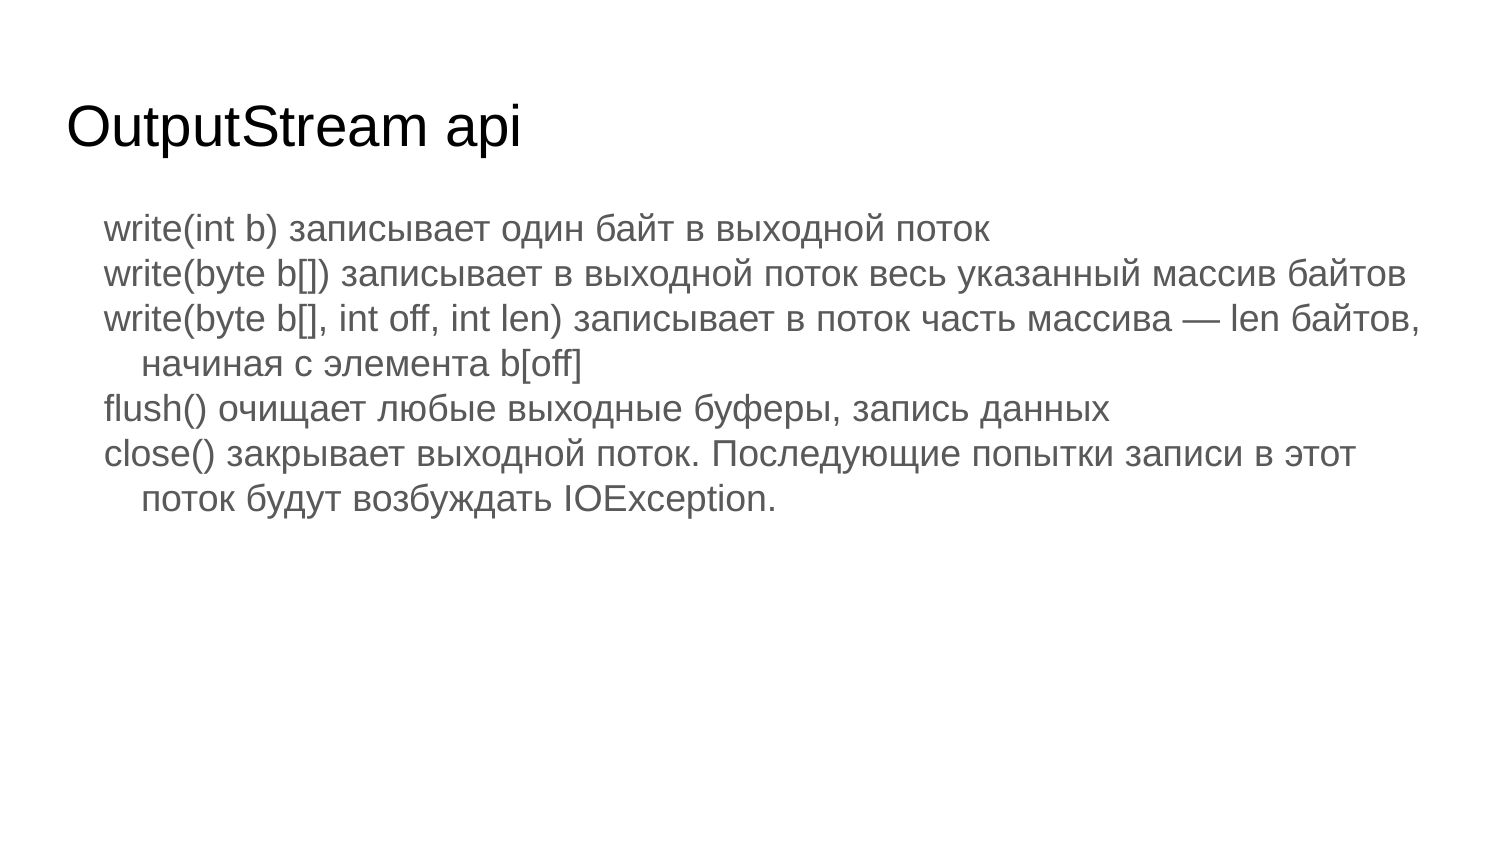

# OutputStream api
write(int b) записывает один байт в выходной поток
write(byte b[]) записывает в выходной поток весь указанный массив байтов
write(byte b[], int off, int len) записывает в поток часть массива — len байтов, начиная с элемента b[off]
flush() очищает любые выходные буферы, запись данных
close() закрывает выходной поток. Последующие попытки записи в этот поток будут возбуждать IOException.